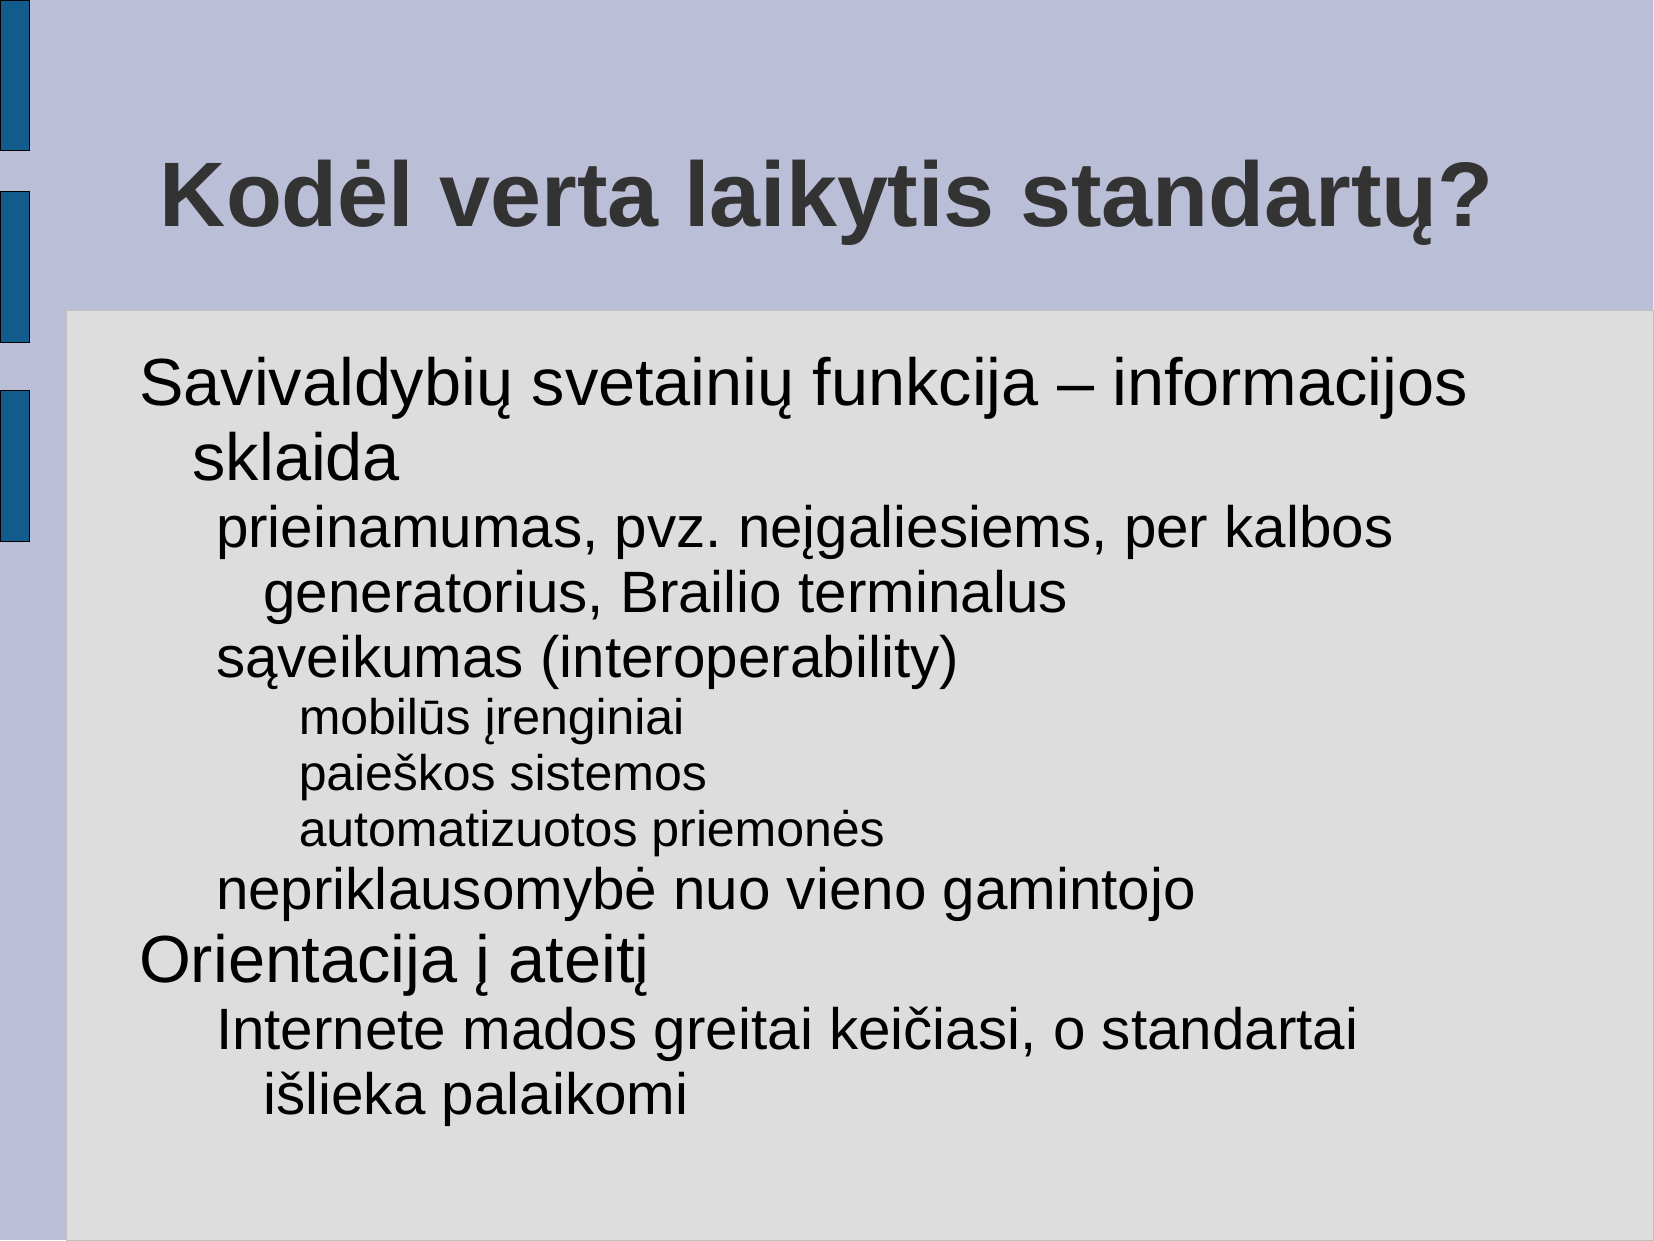

# Kodėl verta laikytis standartų?
Savivaldybių svetainių funkcija – informacijos sklaida
prieinamumas, pvz. neįgaliesiems, per kalbos generatorius, Brailio terminalus
sąveikumas (interoperability)
mobilūs įrenginiai
paieškos sistemos
automatizuotos priemonės
nepriklausomybė nuo vieno gamintojo
Orientacija į ateitį
Internete mados greitai keičiasi, o standartai išlieka palaikomi